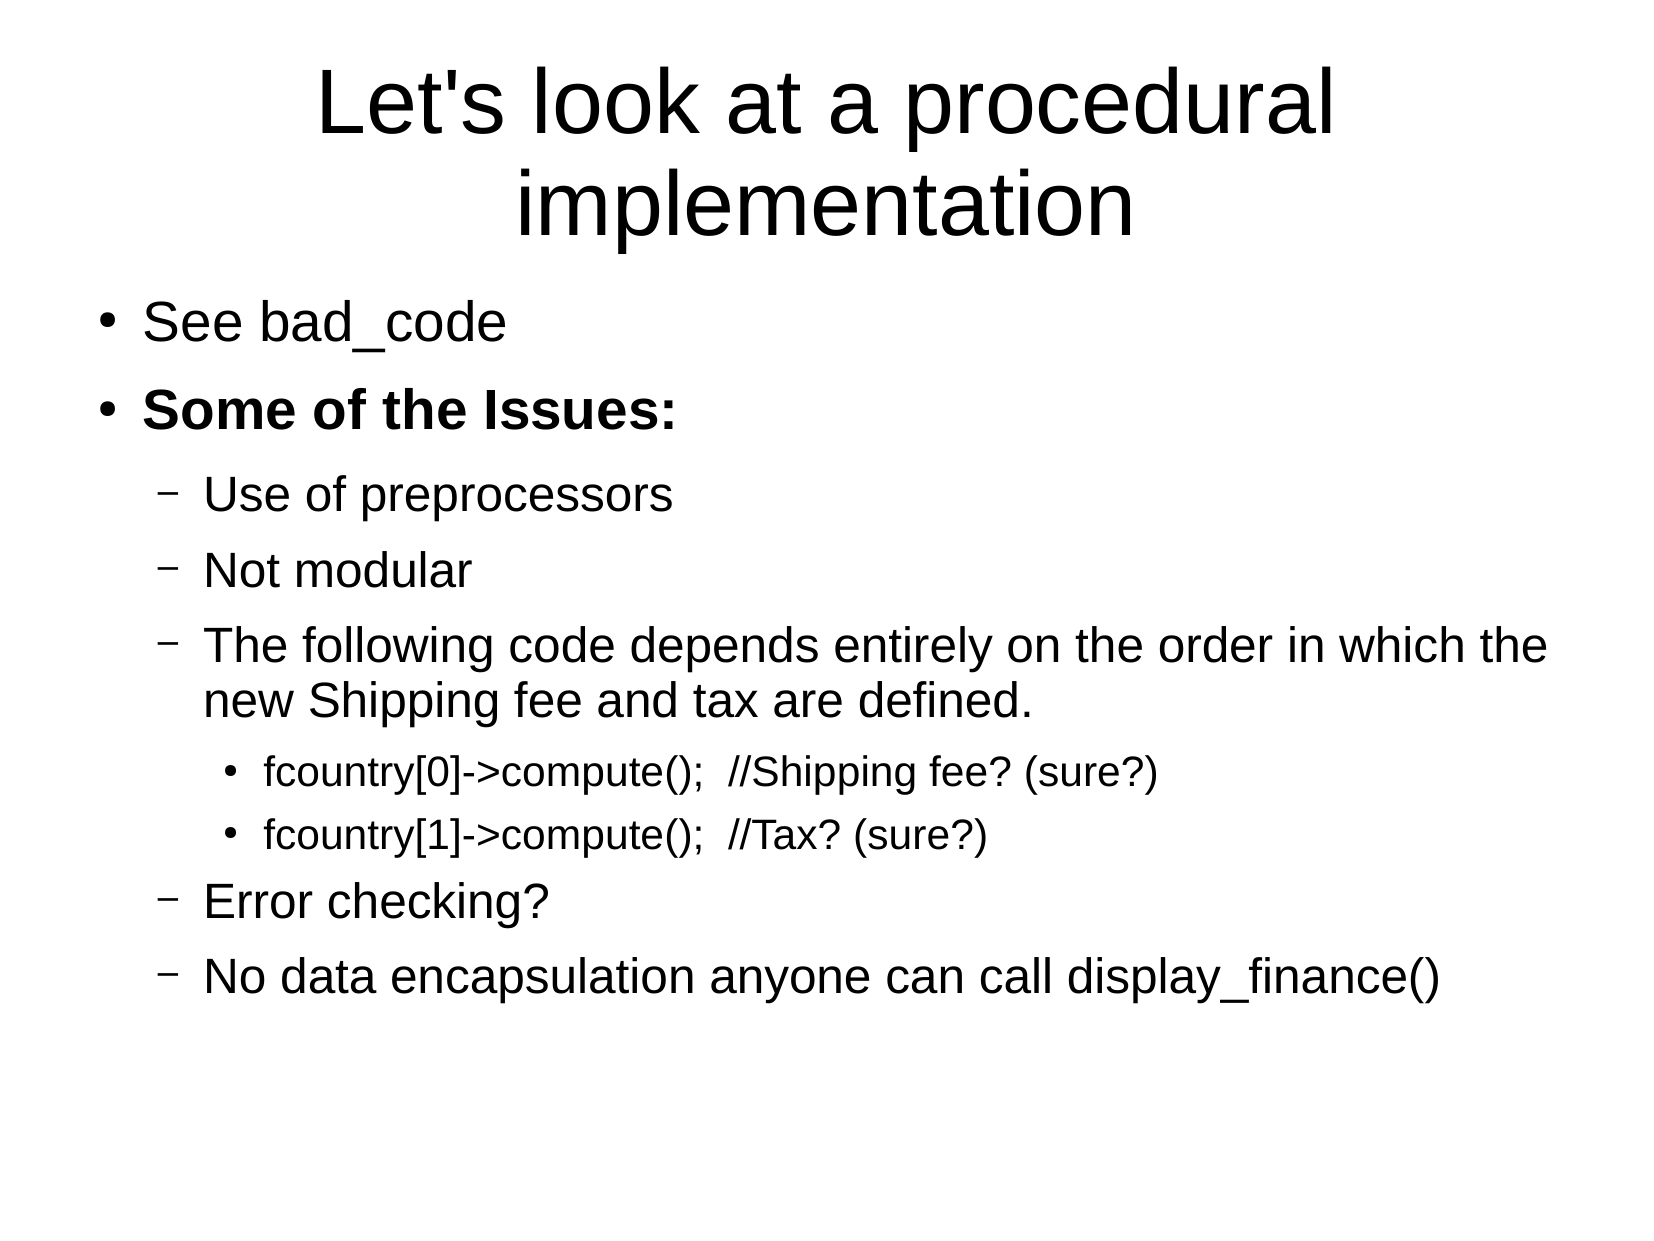

# Let's look at a procedural implementation
See bad_code
Some of the Issues:
Use of preprocessors
Not modular
The following code depends entirely on the order in which the new Shipping fee and tax are defined.
fcountry[0]->compute(); //Shipping fee? (sure?)
fcountry[1]->compute(); //Tax? (sure?)
Error checking?
No data encapsulation anyone can call display_finance()